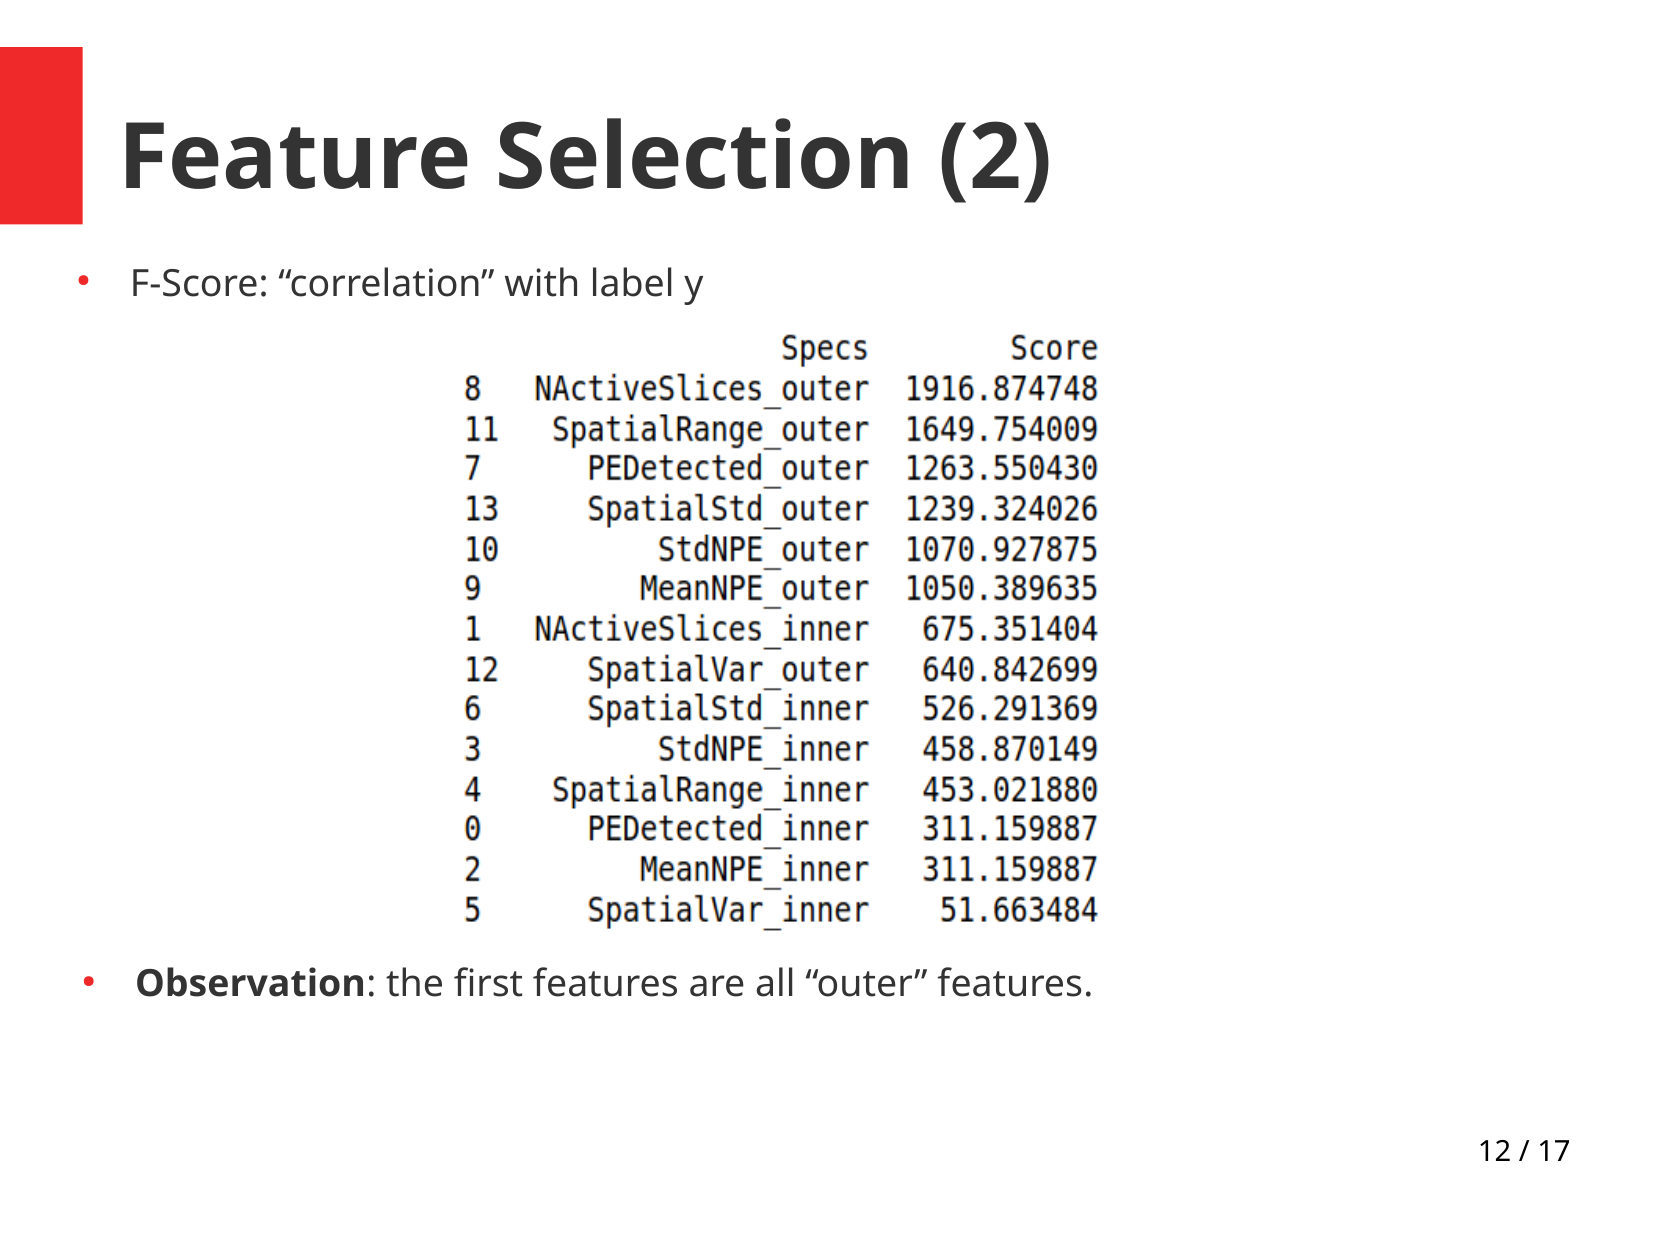

# Feature Selection (2)
F-Score: “correlation” with label y
Observation: the first features are all “outer” features.
12